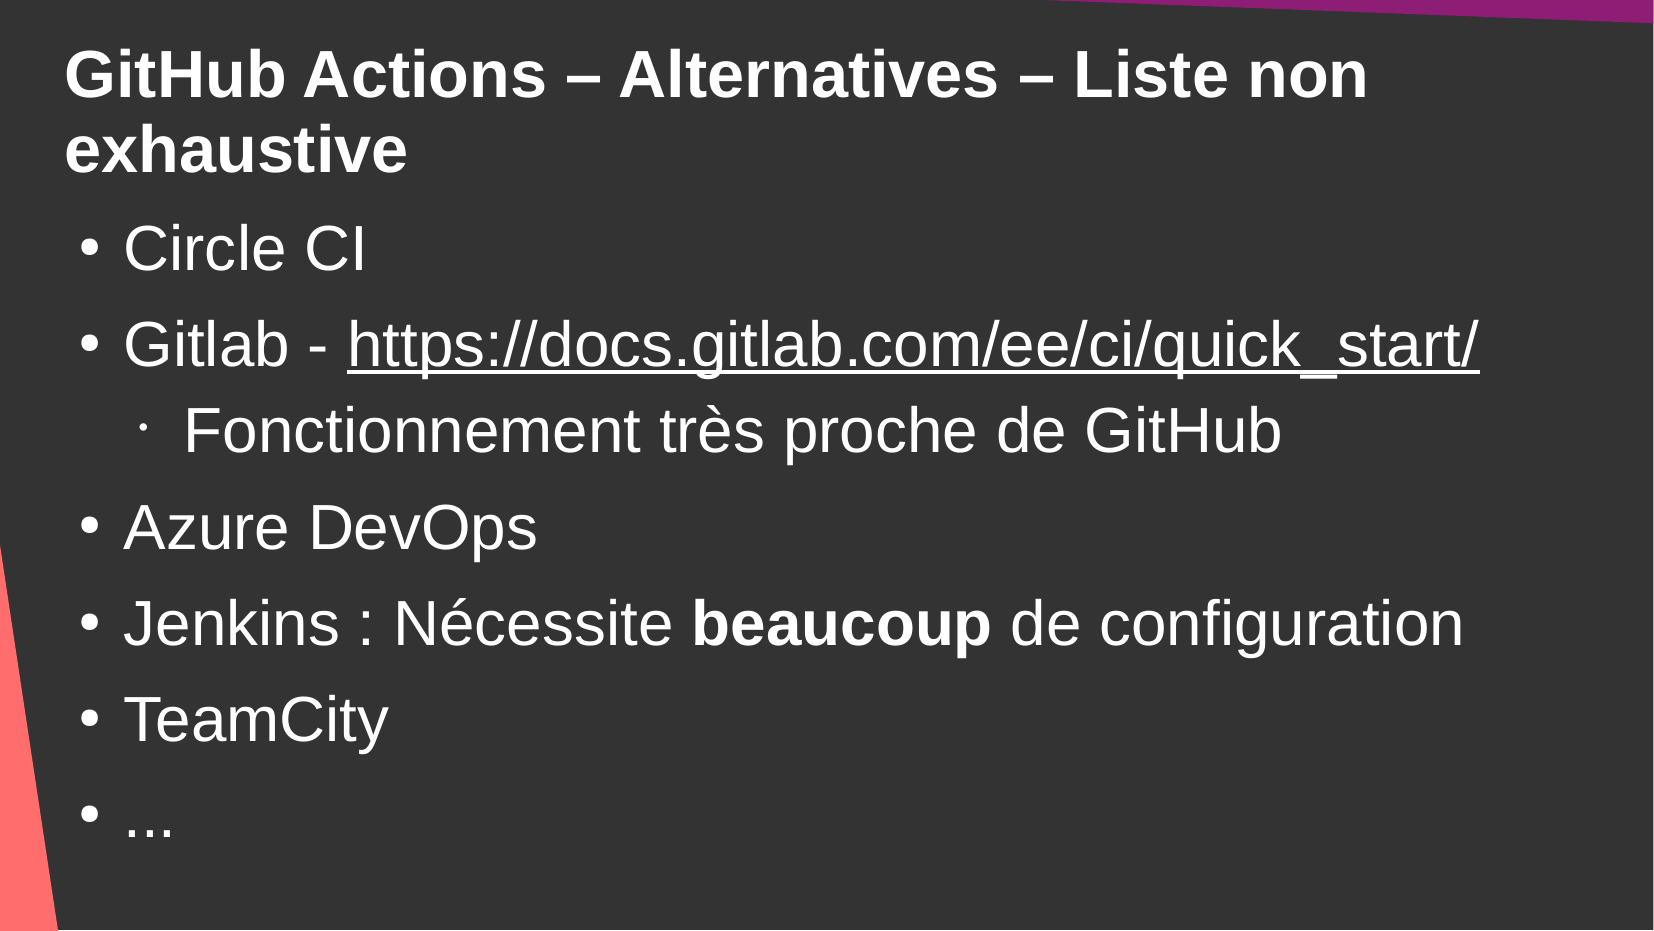

# GitHub Actions – Alternatives – Liste non exhaustive
Circle CI
Gitlab - https://docs.gitlab.com/ee/ci/quick_start/
Fonctionnement très proche de GitHub
Azure DevOps
Jenkins : Nécessite beaucoup de configuration
TeamCity
...